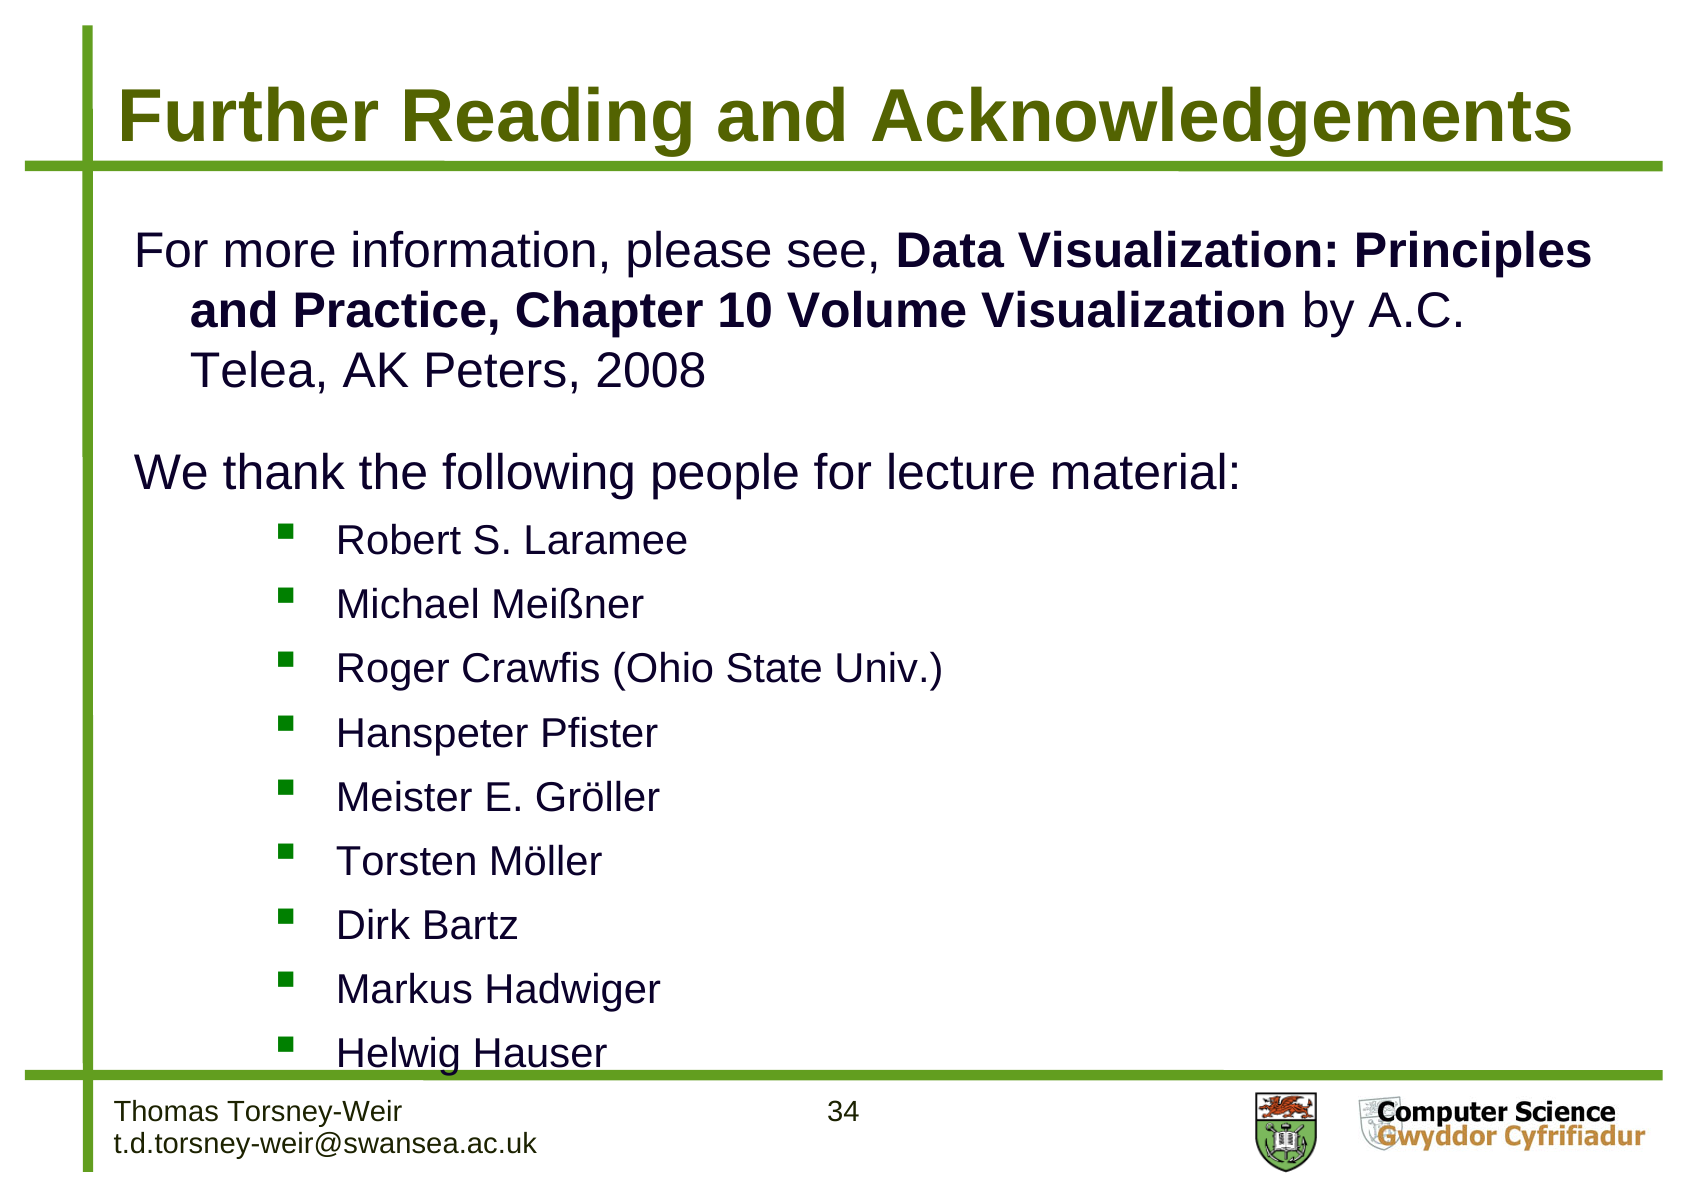

# Further Reading and Acknowledgements
For more information, please see, Data Visualization: Principles and Practice, Chapter 10 Volume Visualization by A.C. Telea, AK Peters, 2008
We thank the following people for lecture material:
Robert S. Laramee
Michael Meißner
Roger Crawfis (Ohio State Univ.)
Hanspeter Pfister
Meister E. Gröller
Torsten Möller
Dirk Bartz
Markus Hadwiger
Helwig Hauser